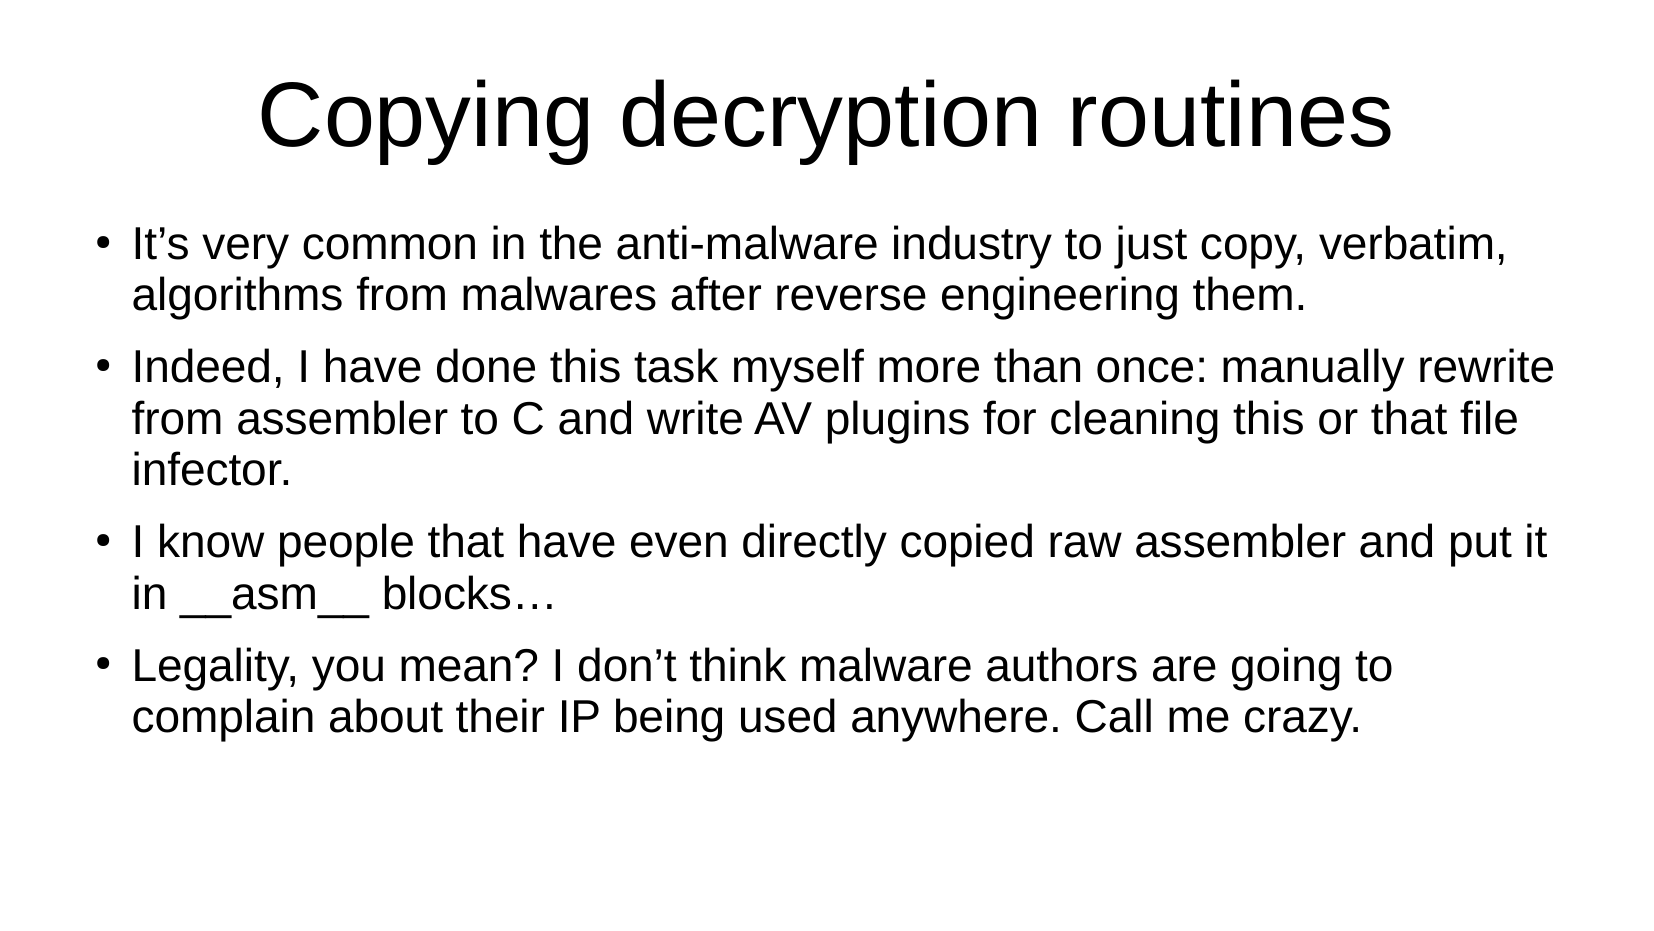

# Copying decryption routines
It’s very common in the anti-malware industry to just copy, verbatim, algorithms from malwares after reverse engineering them.
Indeed, I have done this task myself more than once: manually rewrite from assembler to C and write AV plugins for cleaning this or that file infector.
I know people that have even directly copied raw assembler and put it in __asm__ blocks…
Legality, you mean? I don’t think malware authors are going to complain about their IP being used anywhere. Call me crazy.